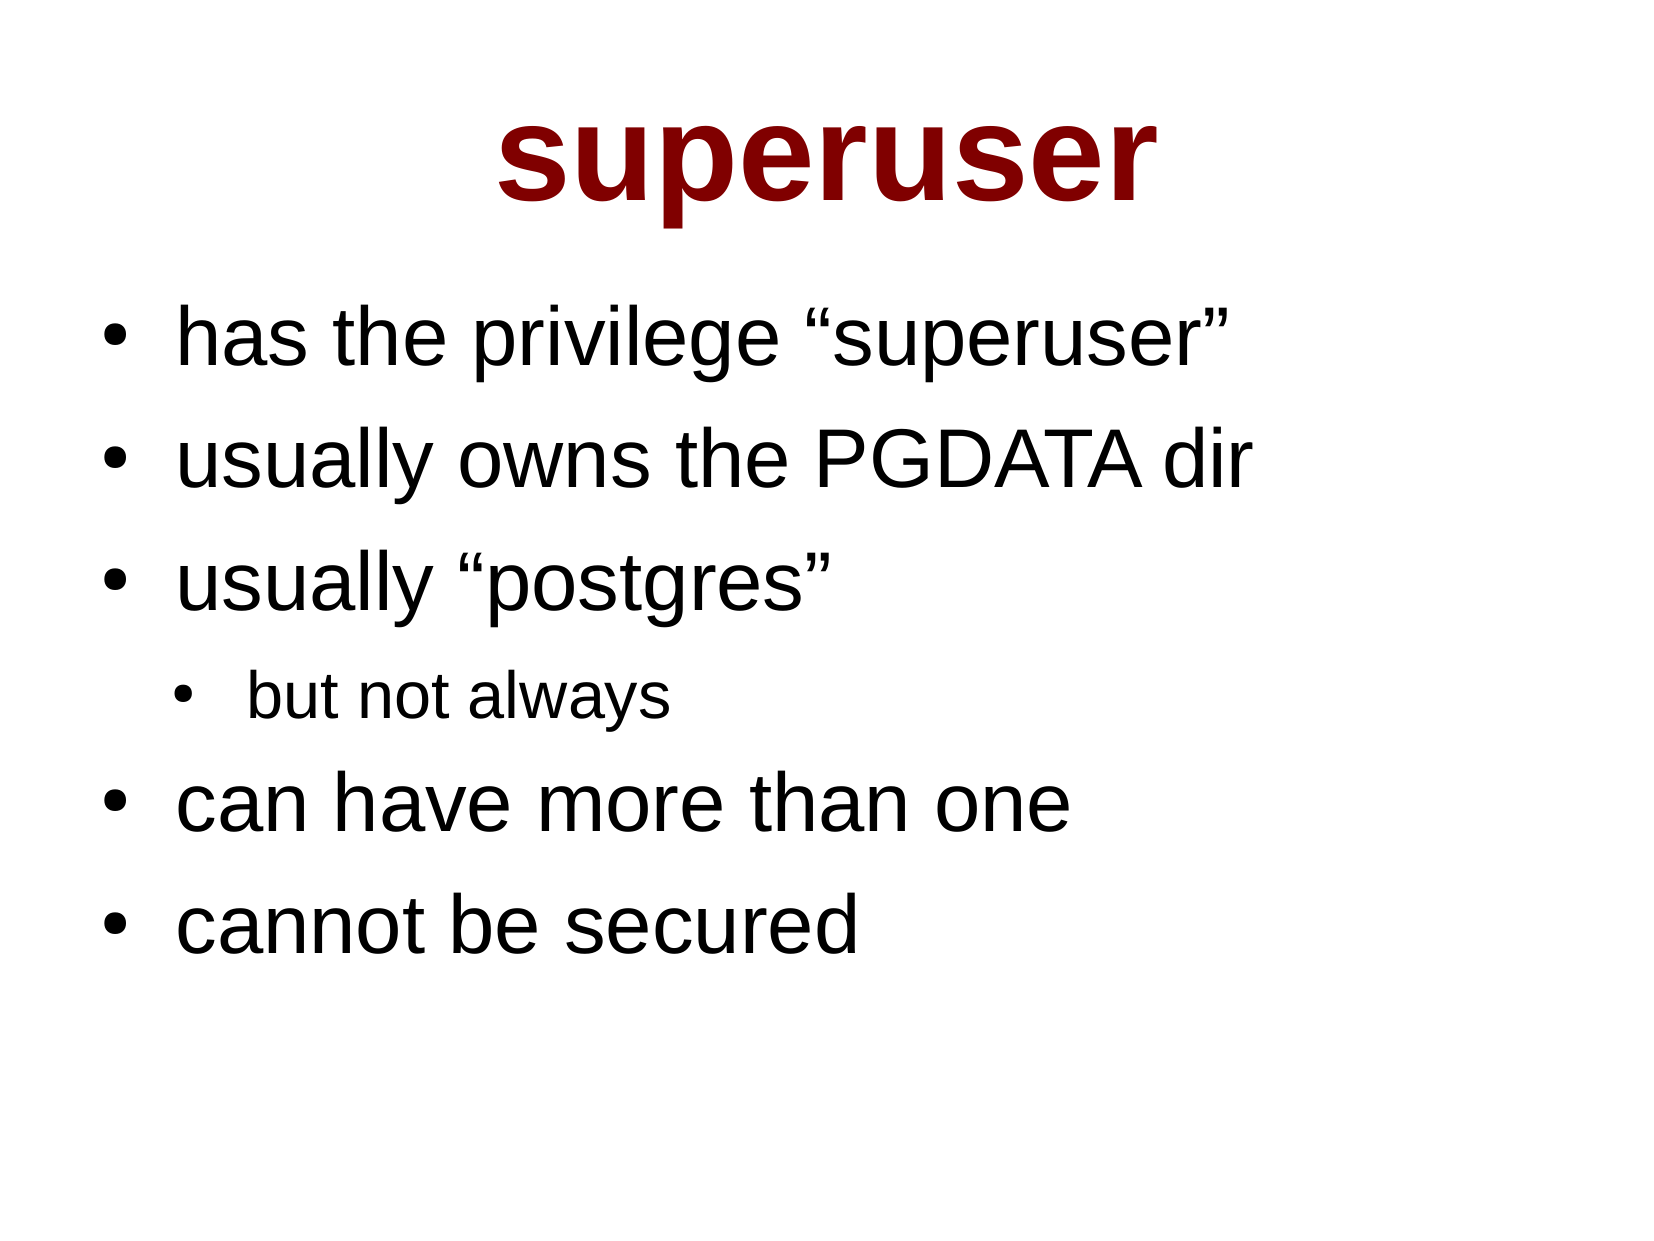

# superuser
has the privilege “superuser”
usually owns the PGDATA dir
usually “postgres”
but not always
can have more than one
cannot be secured